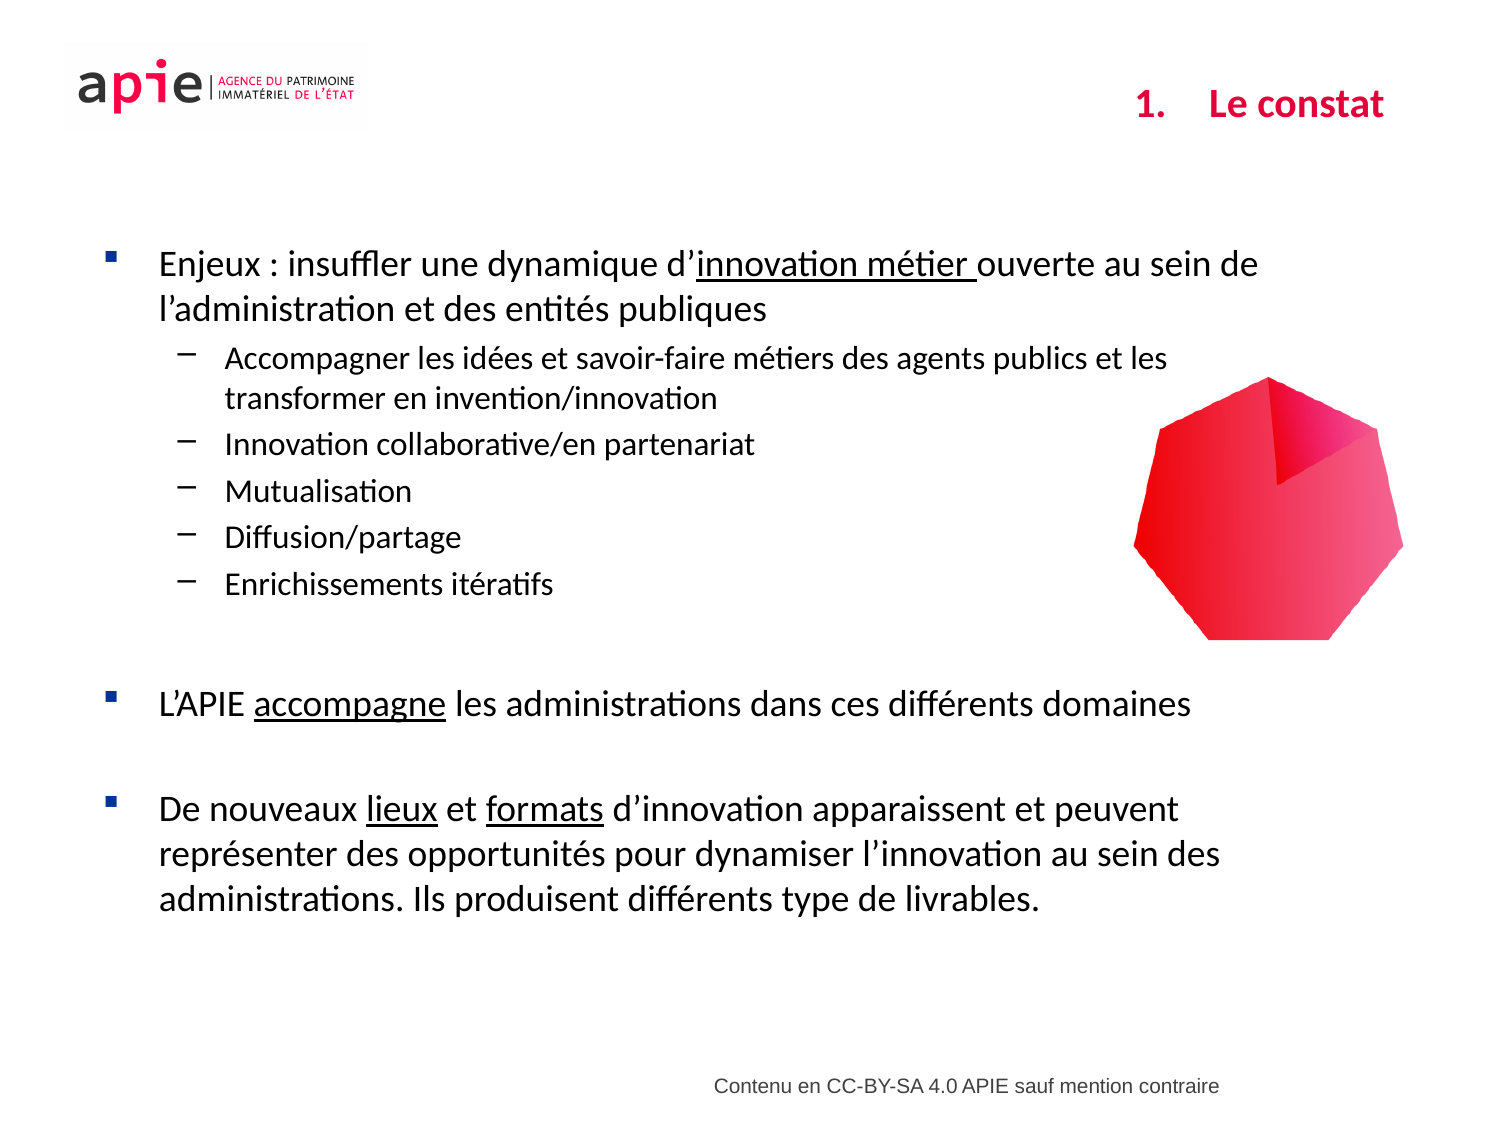

# Le constat
Enjeux : insuffler une dynamique d’innovation métier ouverte au sein de l’administration et des entités publiques
Accompagner les idées et savoir-faire métiers des agents publics et les transformer en invention/innovation
Innovation collaborative/en partenariat
Mutualisation
Diffusion/partage
Enrichissements itératifs
L’APIE accompagne les administrations dans ces différents domaines
De nouveaux lieux et formats d’innovation apparaissent et peuvent représenter des opportunités pour dynamiser l’innovation au sein des administrations. Ils produisent différents type de livrables.